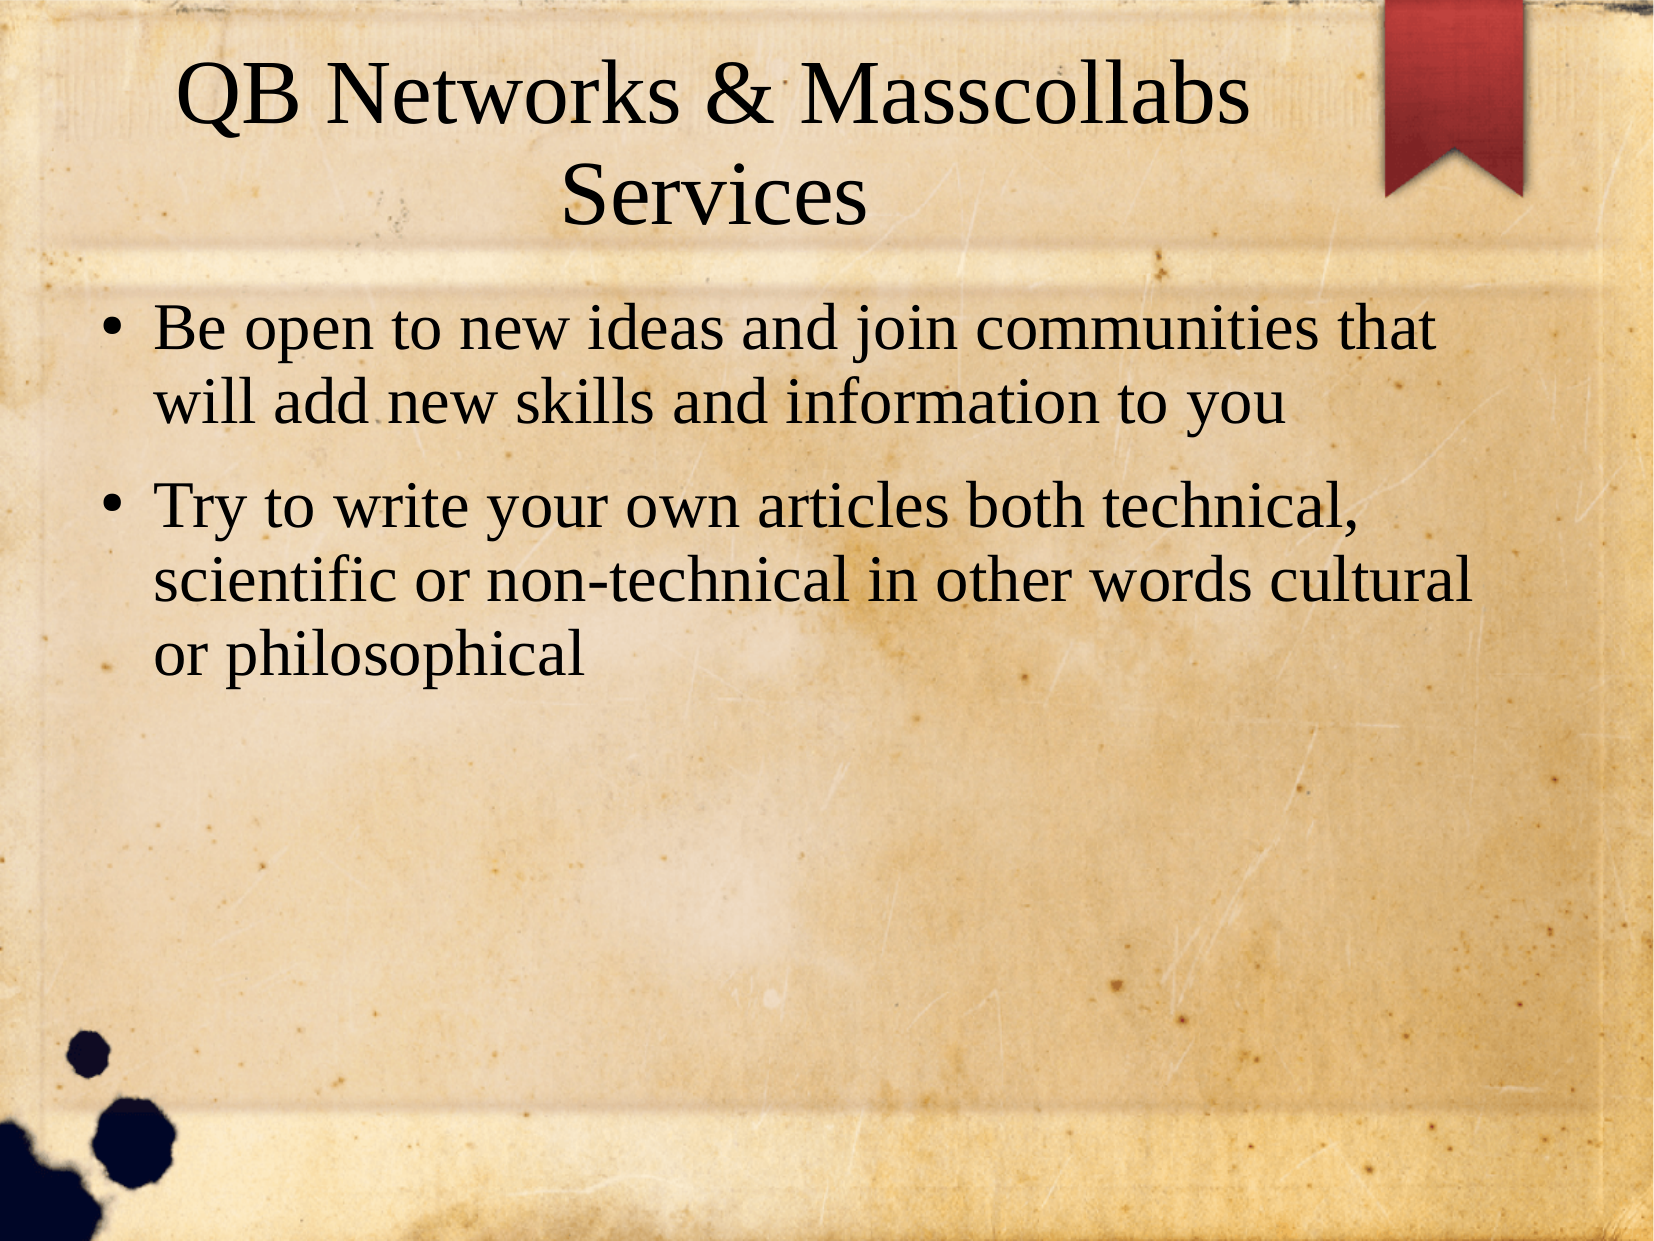

# QB Networks & Masscollabs Services
Be open to new ideas and join communities that will add new skills and information to you
Try to write your own articles both technical, scientific or non-technical in other words cultural or philosophical